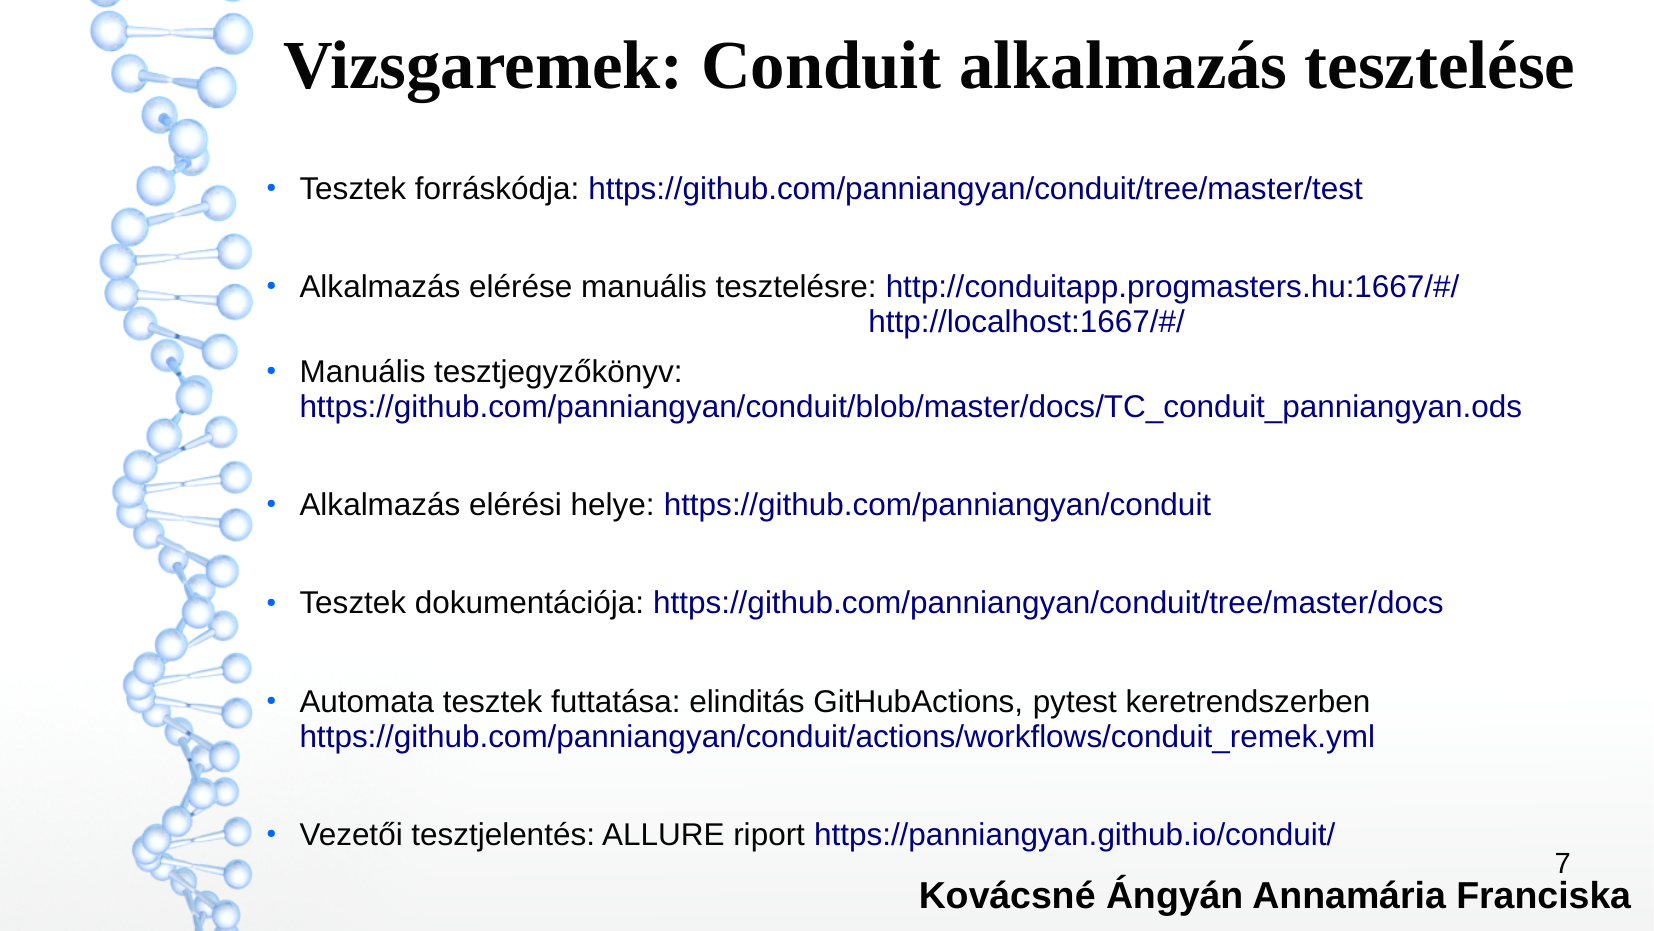

# Vizsgaremek: Conduit alkalmazás tesztelése
Tesztek forráskódja: https://github.com/panniangyan/conduit/tree/master/test
Alkalmazás elérése manuális tesztelésre: http://conduitapp.progmasters.hu:1667/#/ 		 http://localhost:1667/#/
Manuális tesztjegyzőkönyv: https://github.com/panniangyan/conduit/blob/master/docs/TC_conduit_panniangyan.ods
Alkalmazás elérési helye: https://github.com/panniangyan/conduit
Tesztek dokumentációja: https://github.com/panniangyan/conduit/tree/master/docs
Automata tesztek futtatása: elinditás GitHubActions, pytest keretrendszerben https://github.com/panniangyan/conduit/actions/workflows/conduit_remek.yml
Vezetői tesztjelentés: ALLURE riport https://panniangyan.github.io/conduit/
7
Kovácsné Ángyán Annamária Franciska